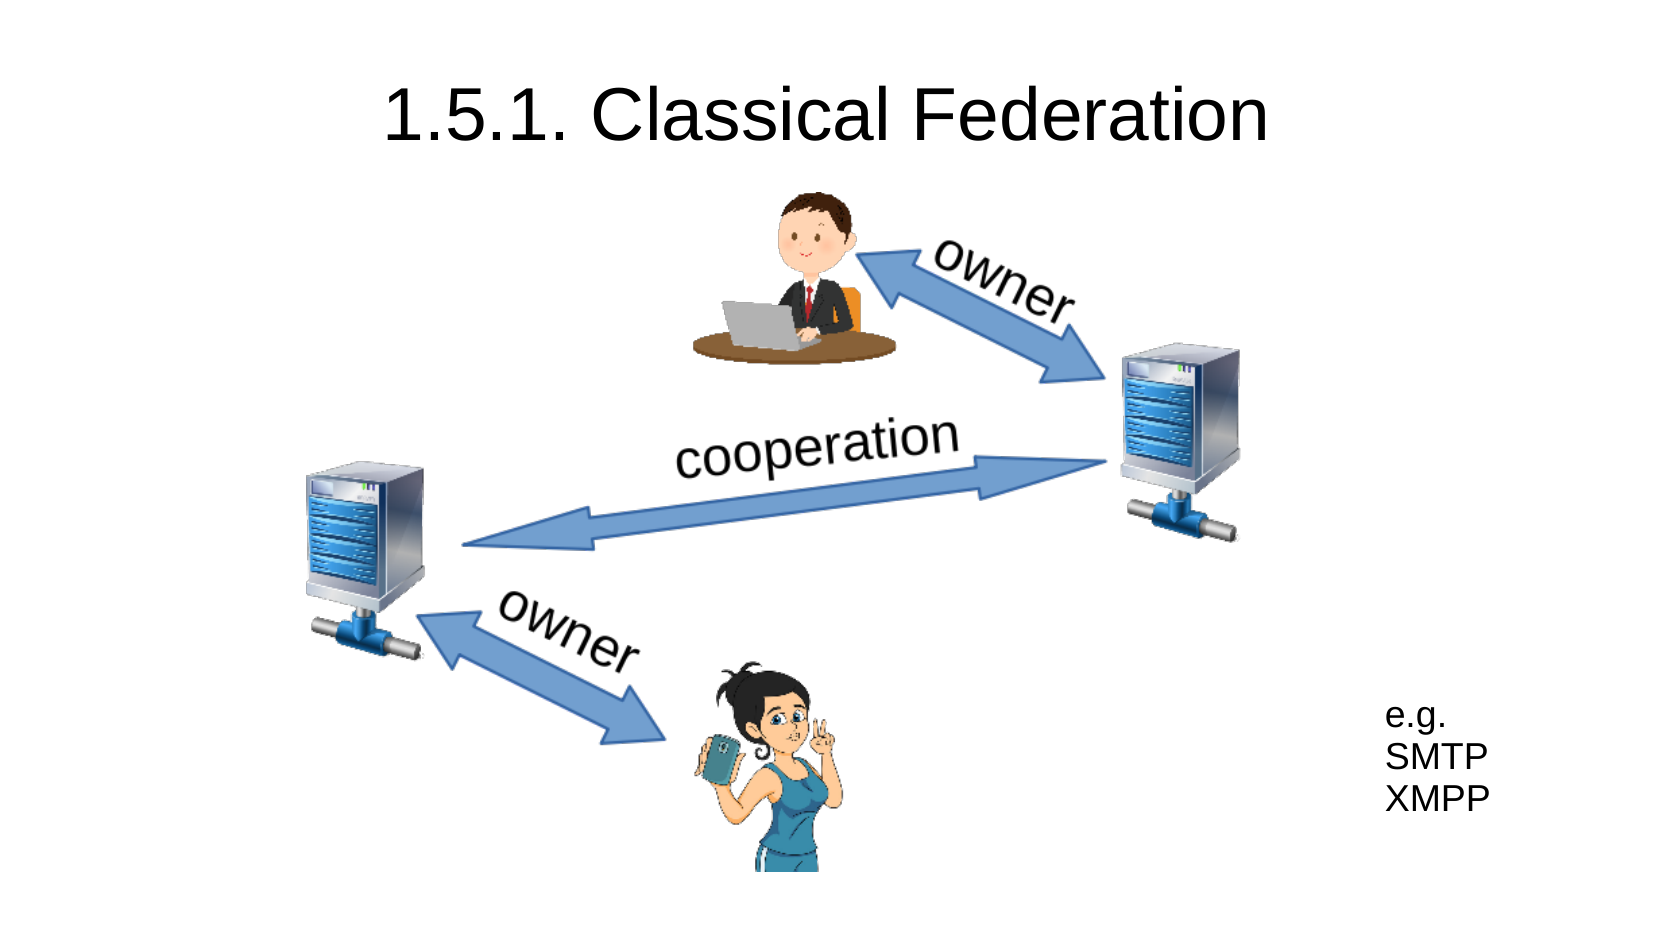

# 1.5.1. Classical Federation
e.g.
SMTP
XMPP